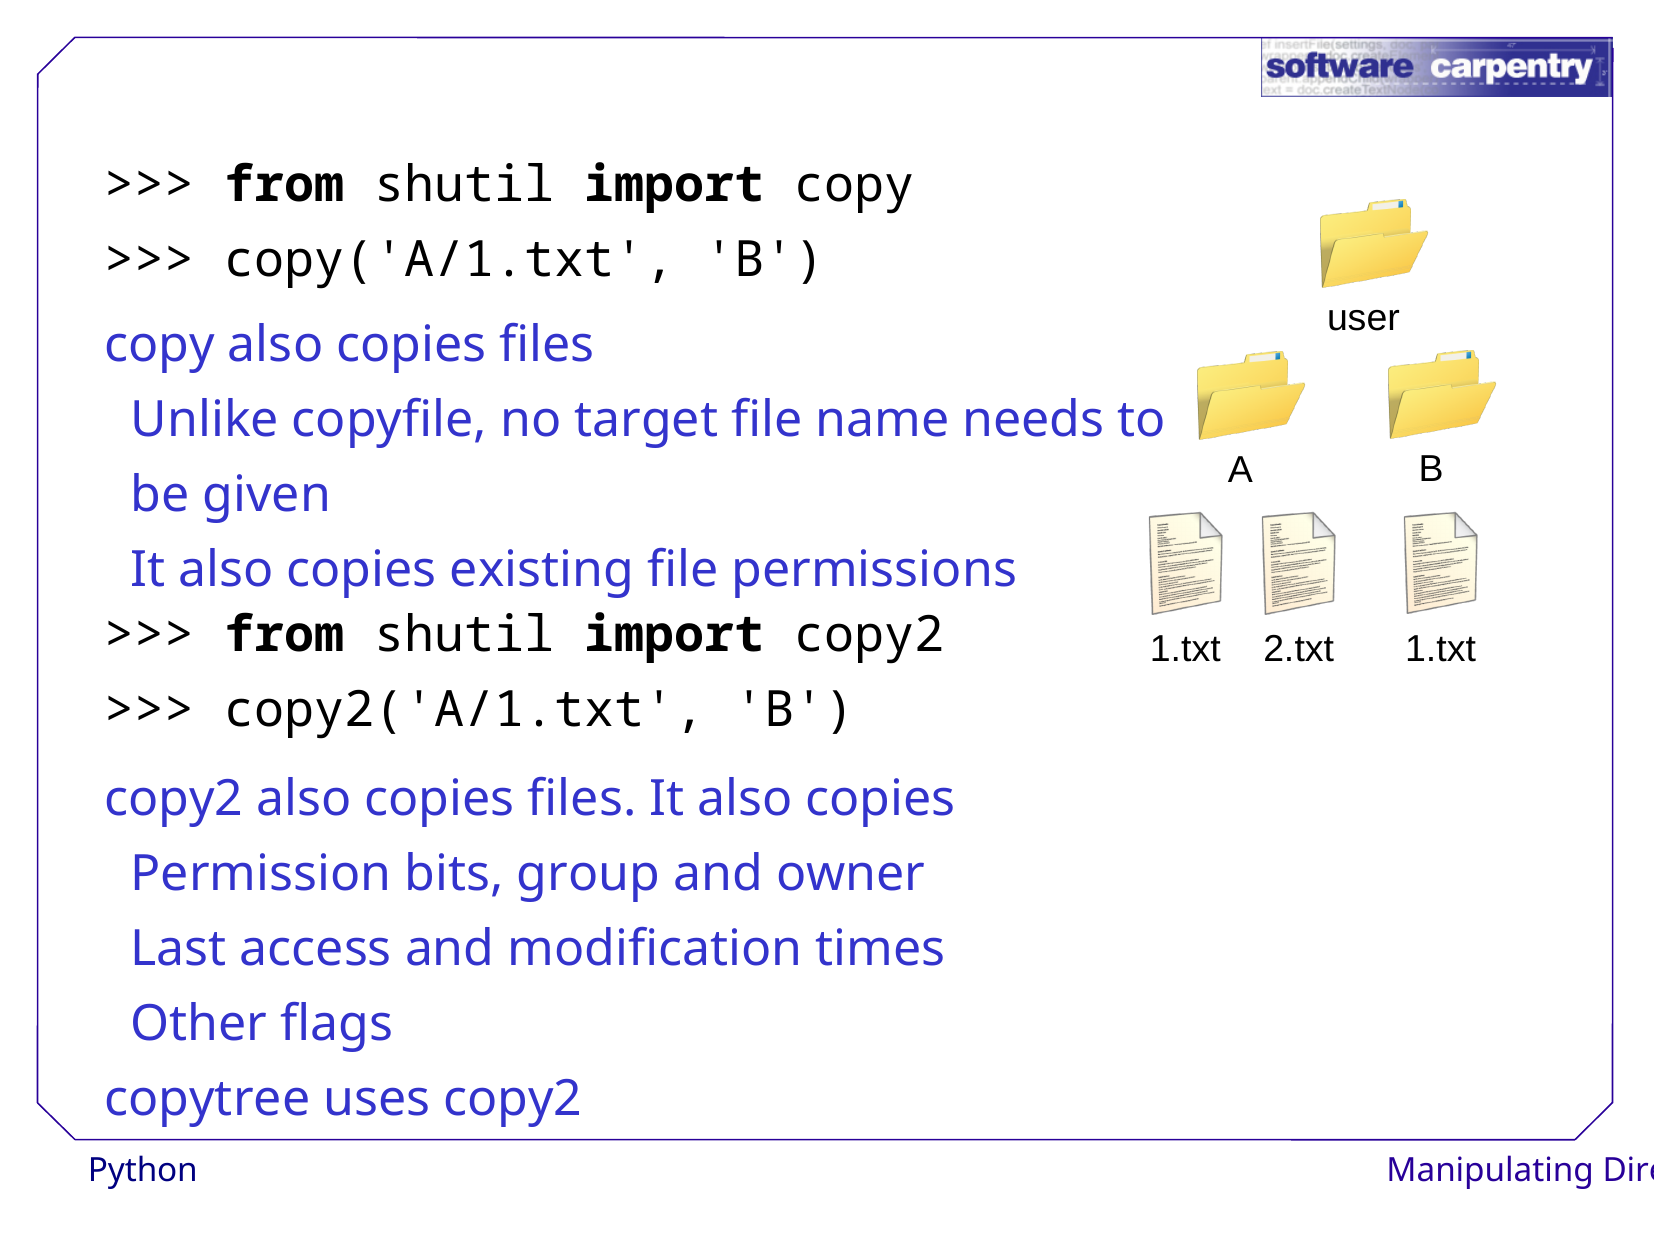

>>> from shutil import copy
>>> copy('A/1.txt', 'B')
>>> from shutil import copy2
>>> copy2('A/1.txt', 'B')
user
copy also copies files
 Unlike copyfile, no target file name needs to
 be given
 It also copies existing file permissions
B
A
1.txt
1.txt
2.txt
copy2 also copies files. It also copies
 Permission bits, group and owner
 Last access and modification times
 Other flags
copytree uses copy2